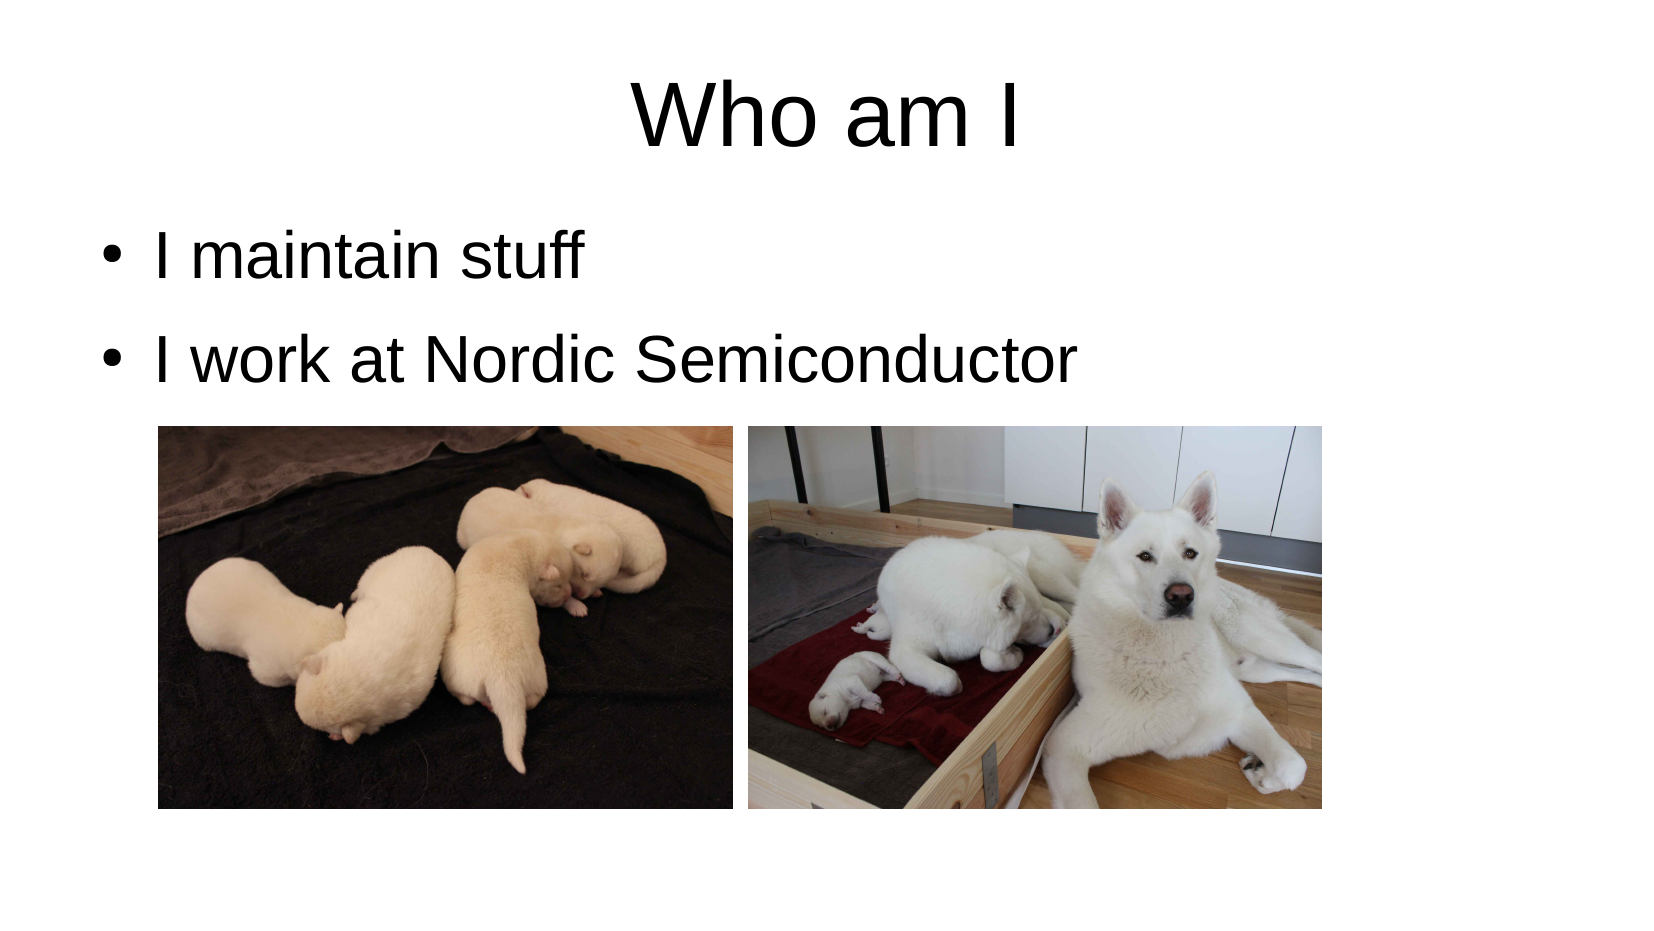

# Who am I
I maintain stuff
I work at Nordic Semiconductor